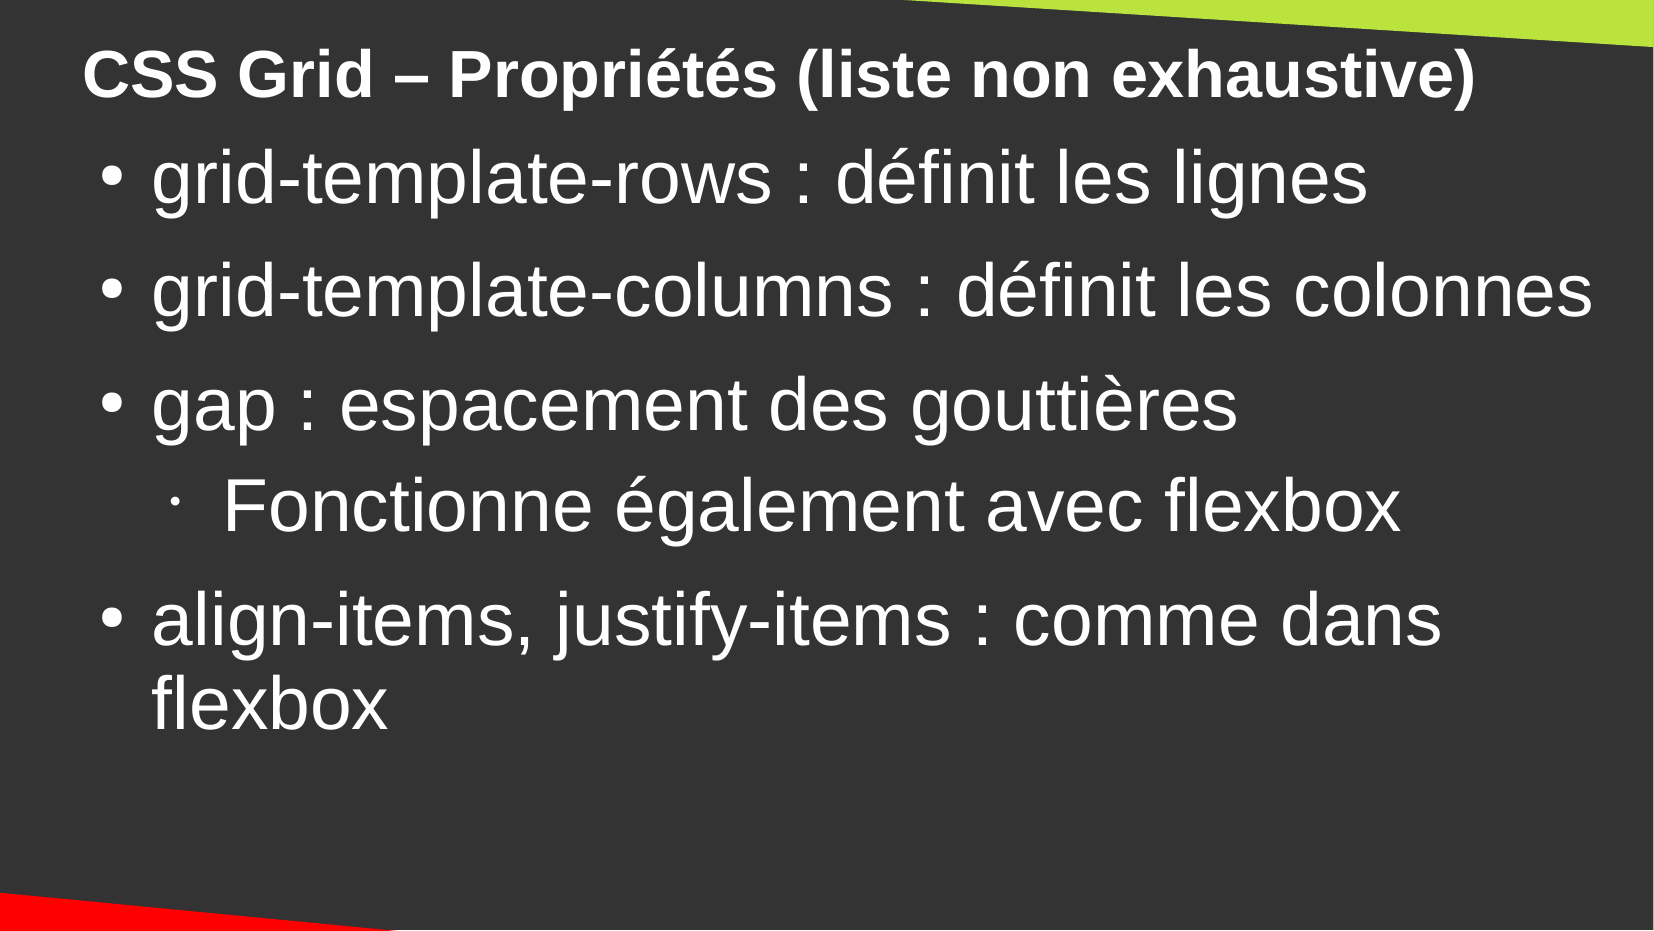

# CSS Grid – Propriétés (liste non exhaustive)
grid-template-rows : définit les lignes
grid-template-columns : définit les colonnes
gap : espacement des gouttières
Fonctionne également avec flexbox
align-items, justify-items : comme dans flexbox